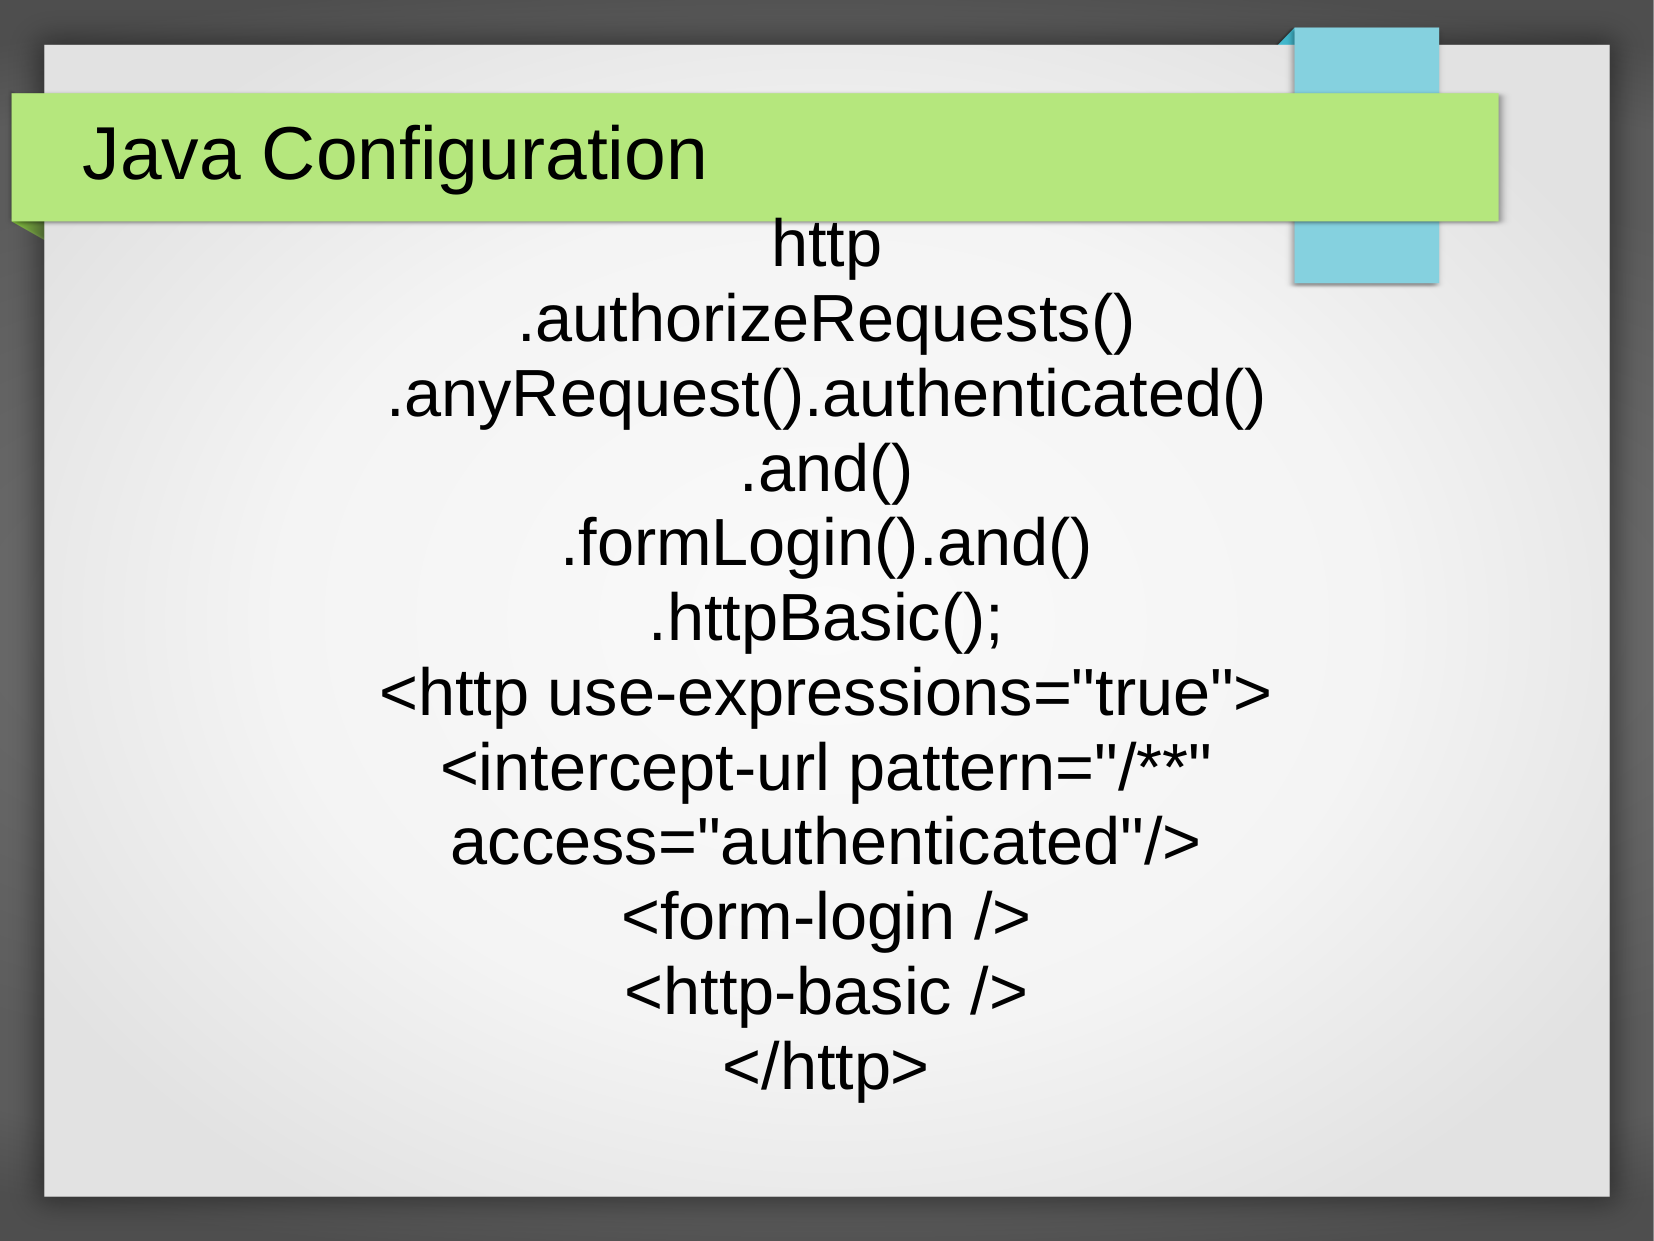

# Java Configuration
http
.authorizeRequests()
.anyRequest().authenticated()
.and()
.formLogin().and()
.httpBasic();
<http use-expressions="true">
<intercept-url pattern="/**" access="authenticated"/>
<form-login />
<http-basic />
</http>